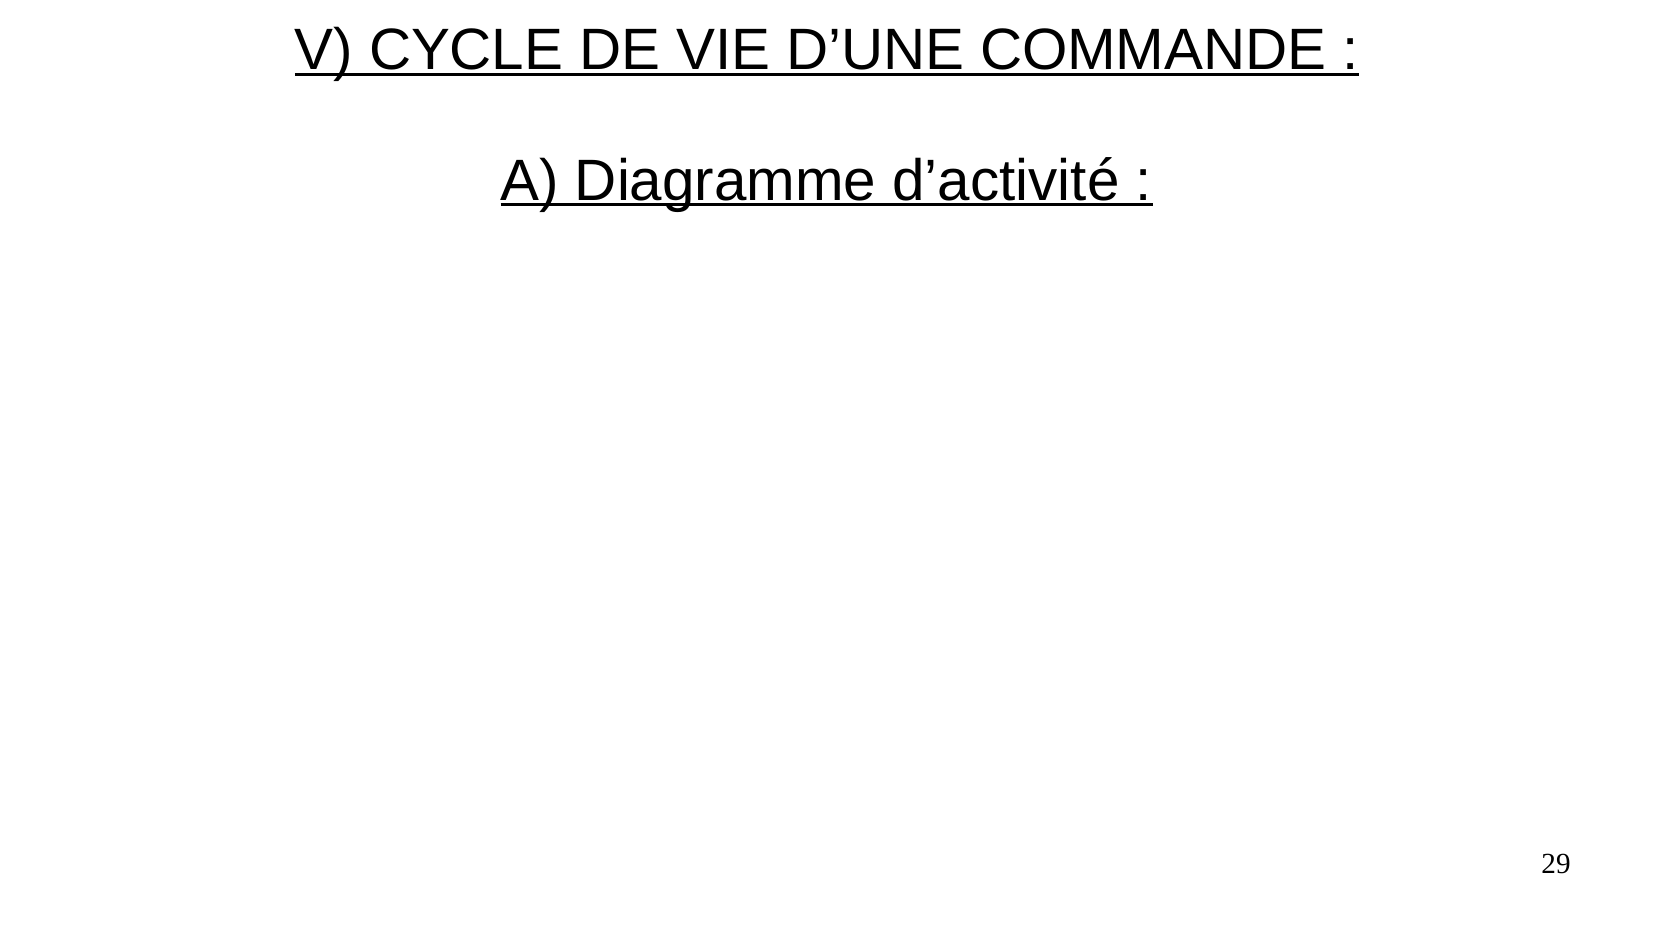

# V) CYCLE DE VIE D’UNE COMMANDE : A) Diagramme d’activité :
29